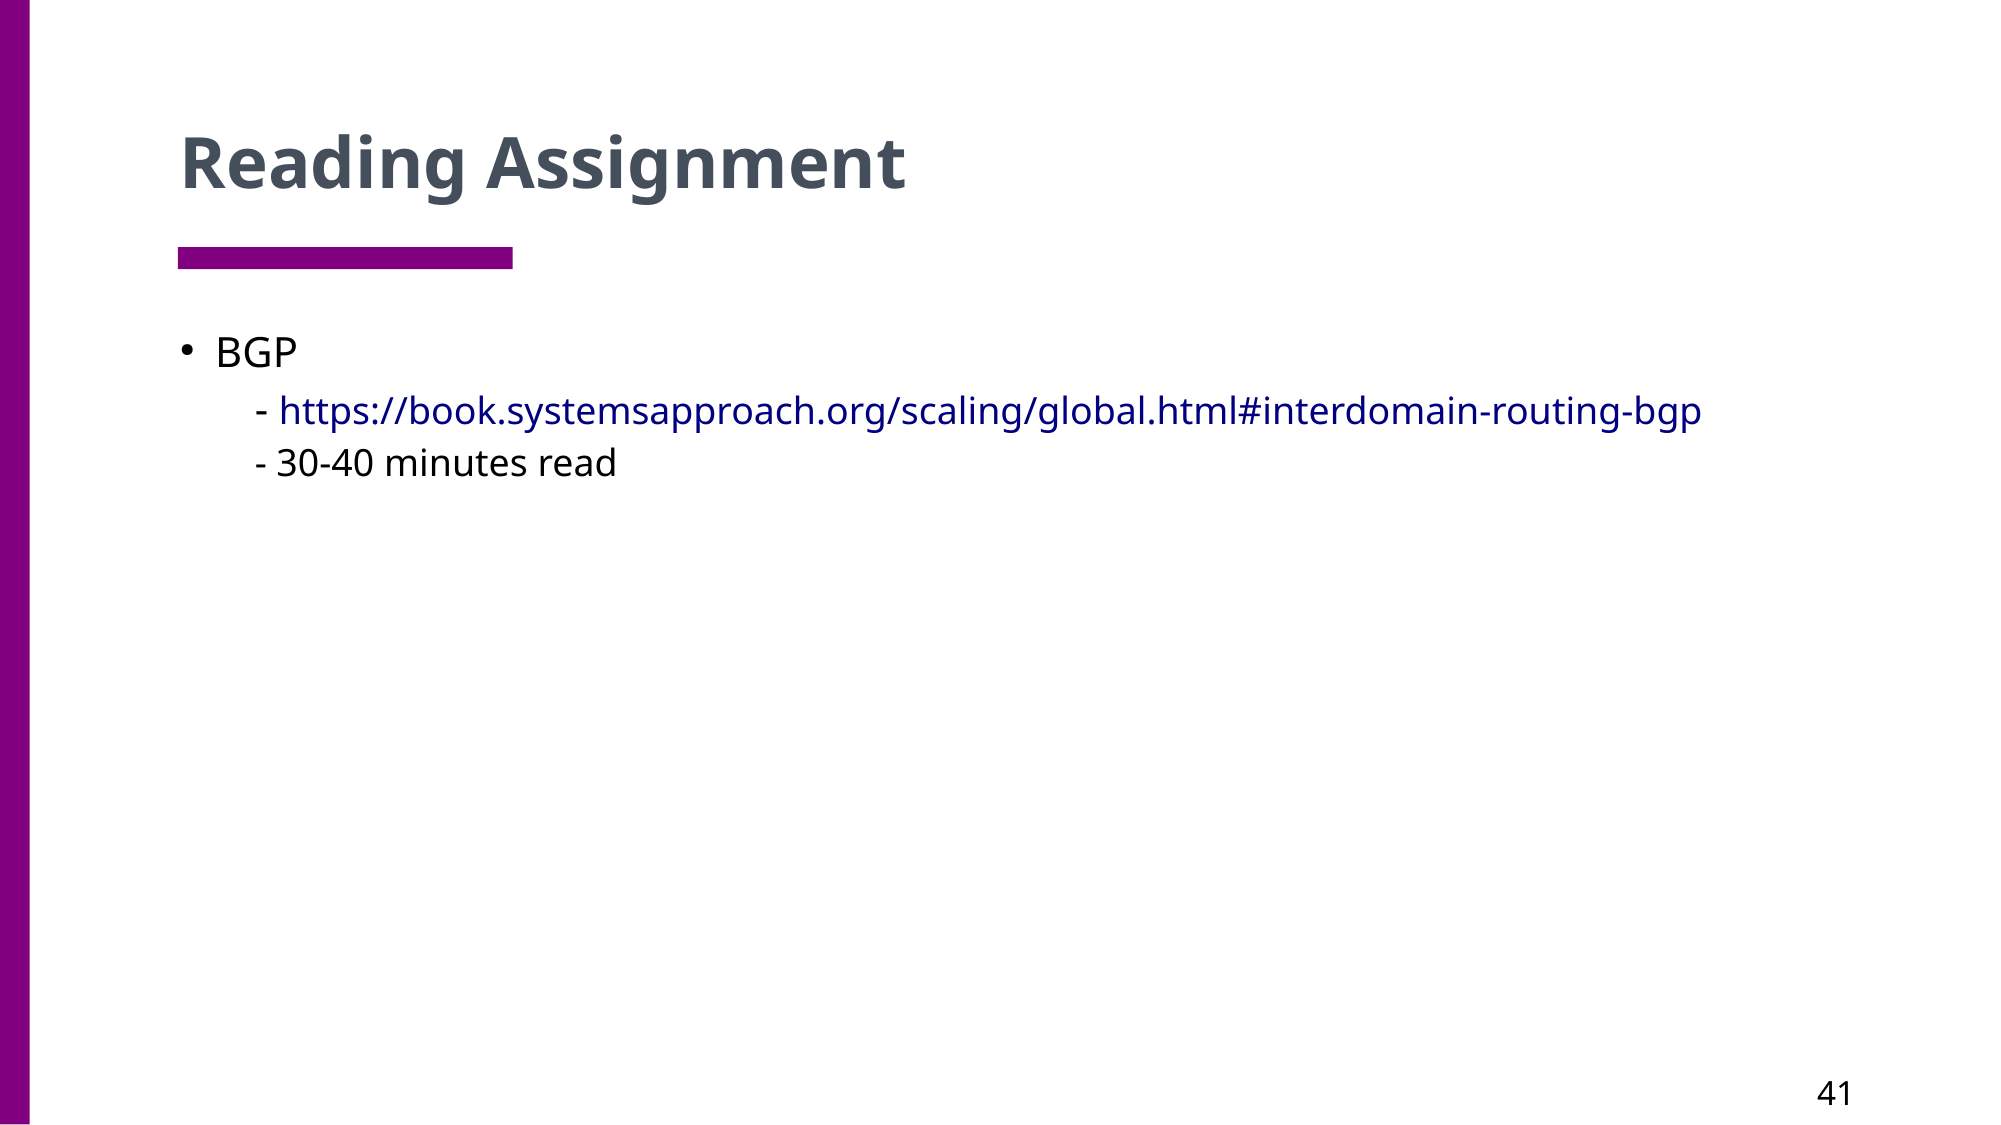

Reading Assignment
BGP
	- https://book.systemsapproach.org/scaling/global.html#interdomain-routing-bgp
	- 30-40 minutes read